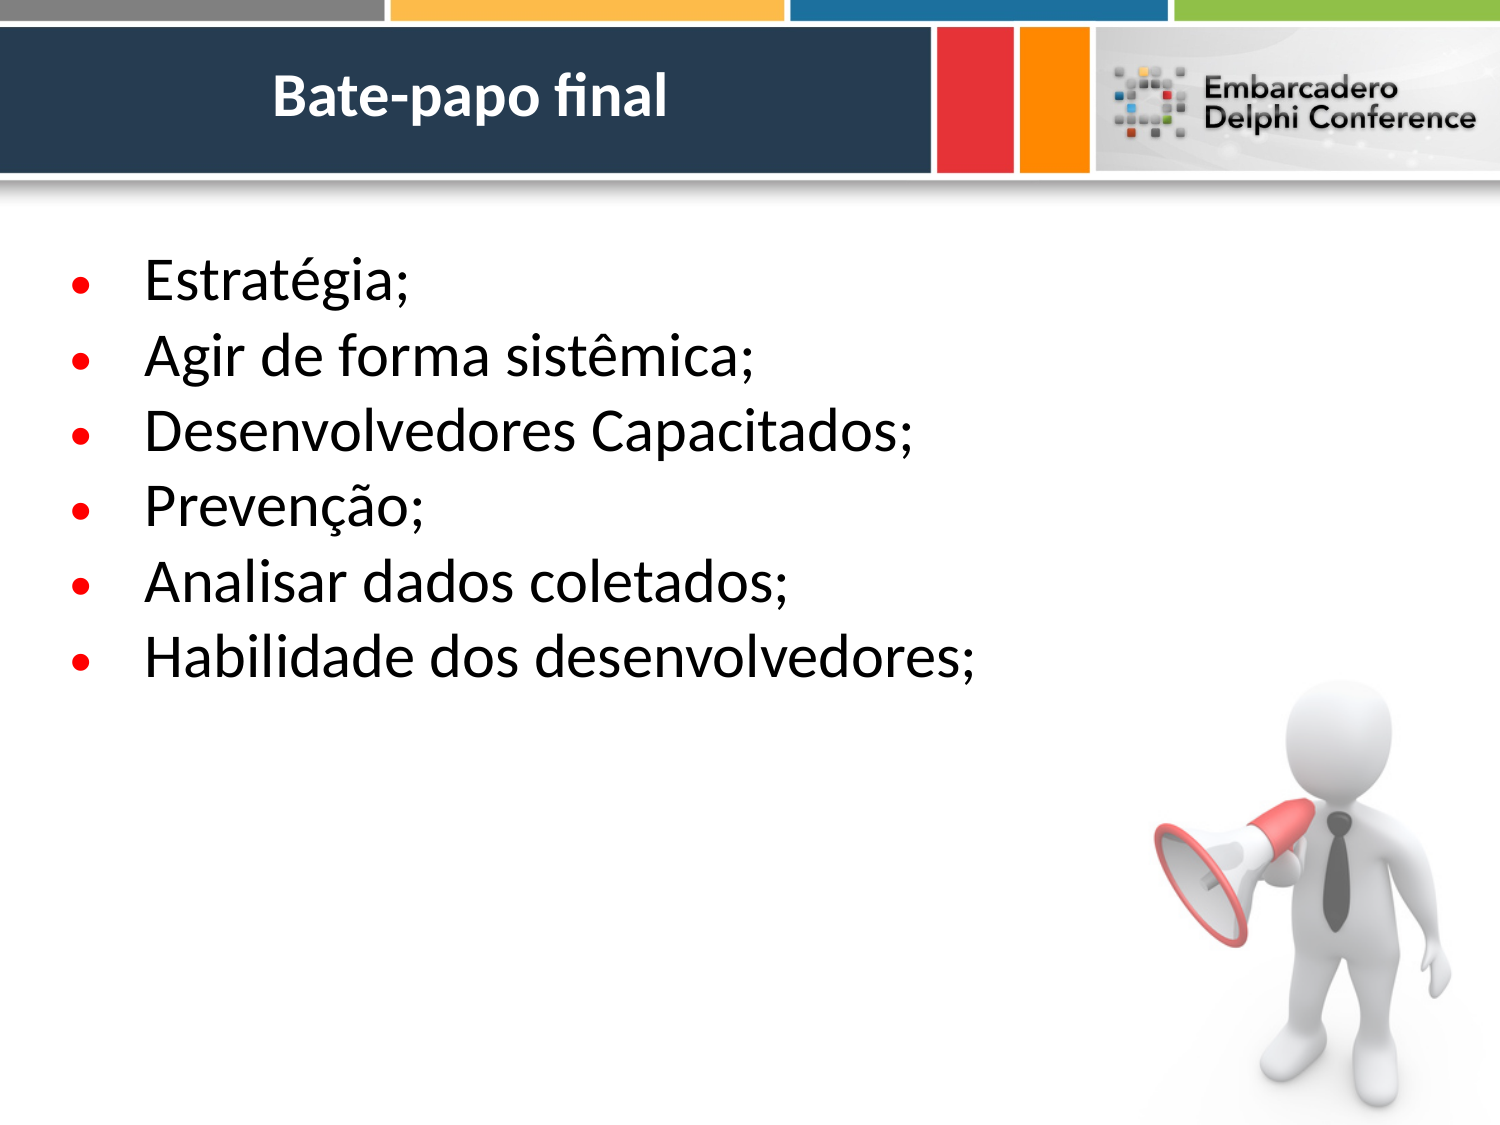

# Bate-papo final
Estratégia;
Agir de forma sistêmica;
Desenvolvedores Capacitados;
Prevenção;
Analisar dados coletados;
Habilidade dos desenvolvedores;